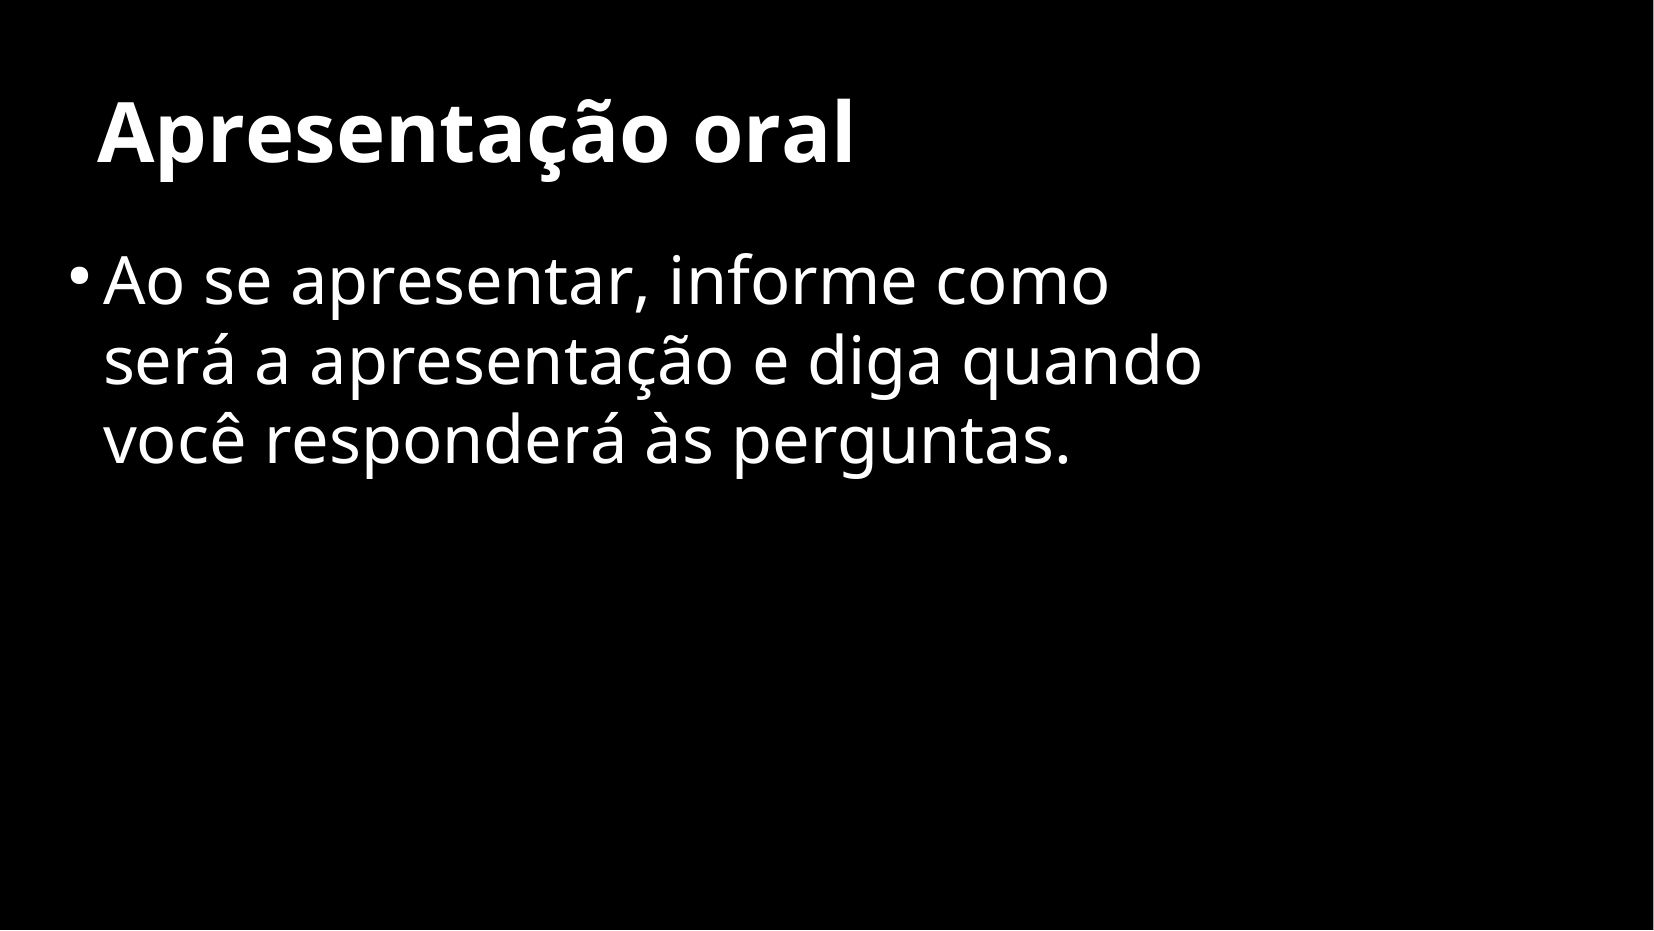

Apresentação oral
Ao se apresentar, informe como
será a apresentação e diga quando
você responderá às perguntas.